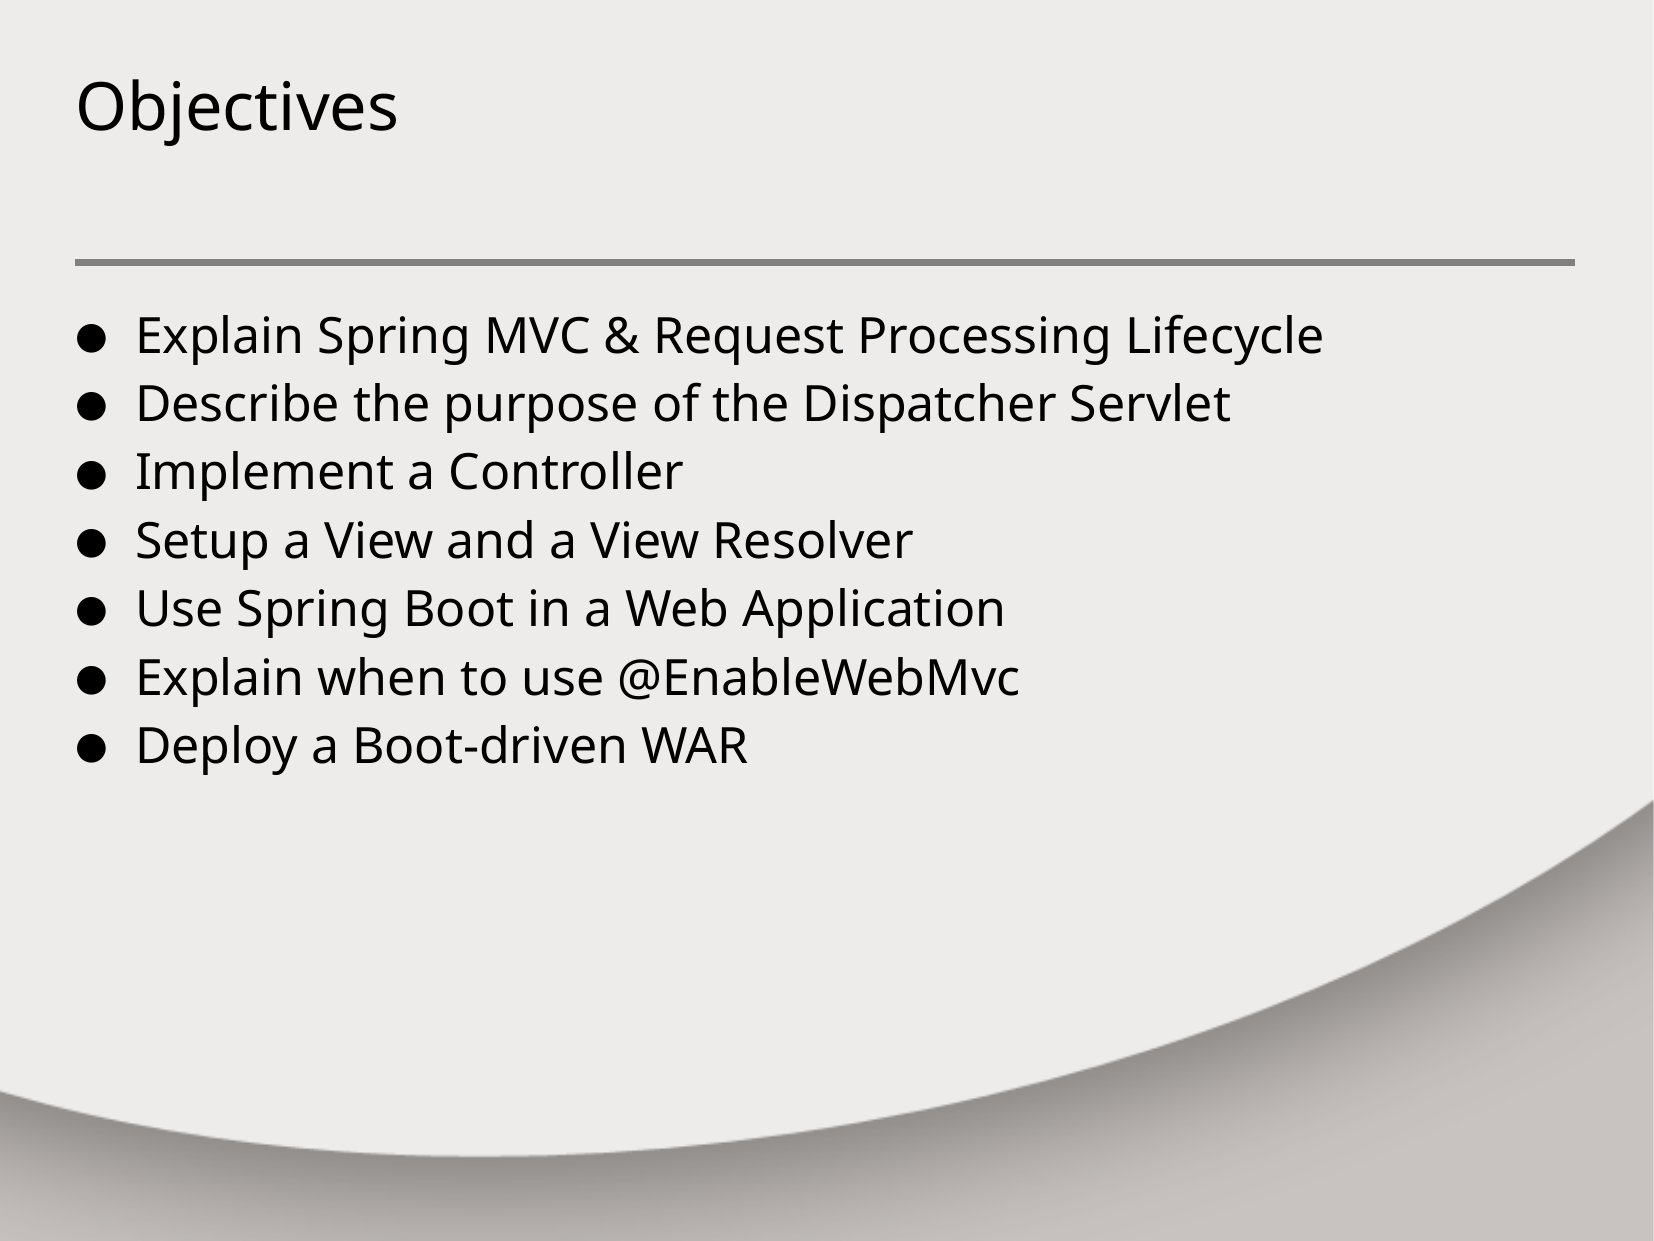

# Objectives
Explain Spring MVC & Request Processing Lifecycle
Describe the purpose of the Dispatcher Servlet
Implement a Controller
Setup a View and a View Resolver
Use Spring Boot in a Web Application
Explain when to use @EnableWebMvc
Deploy a Boot-driven WAR